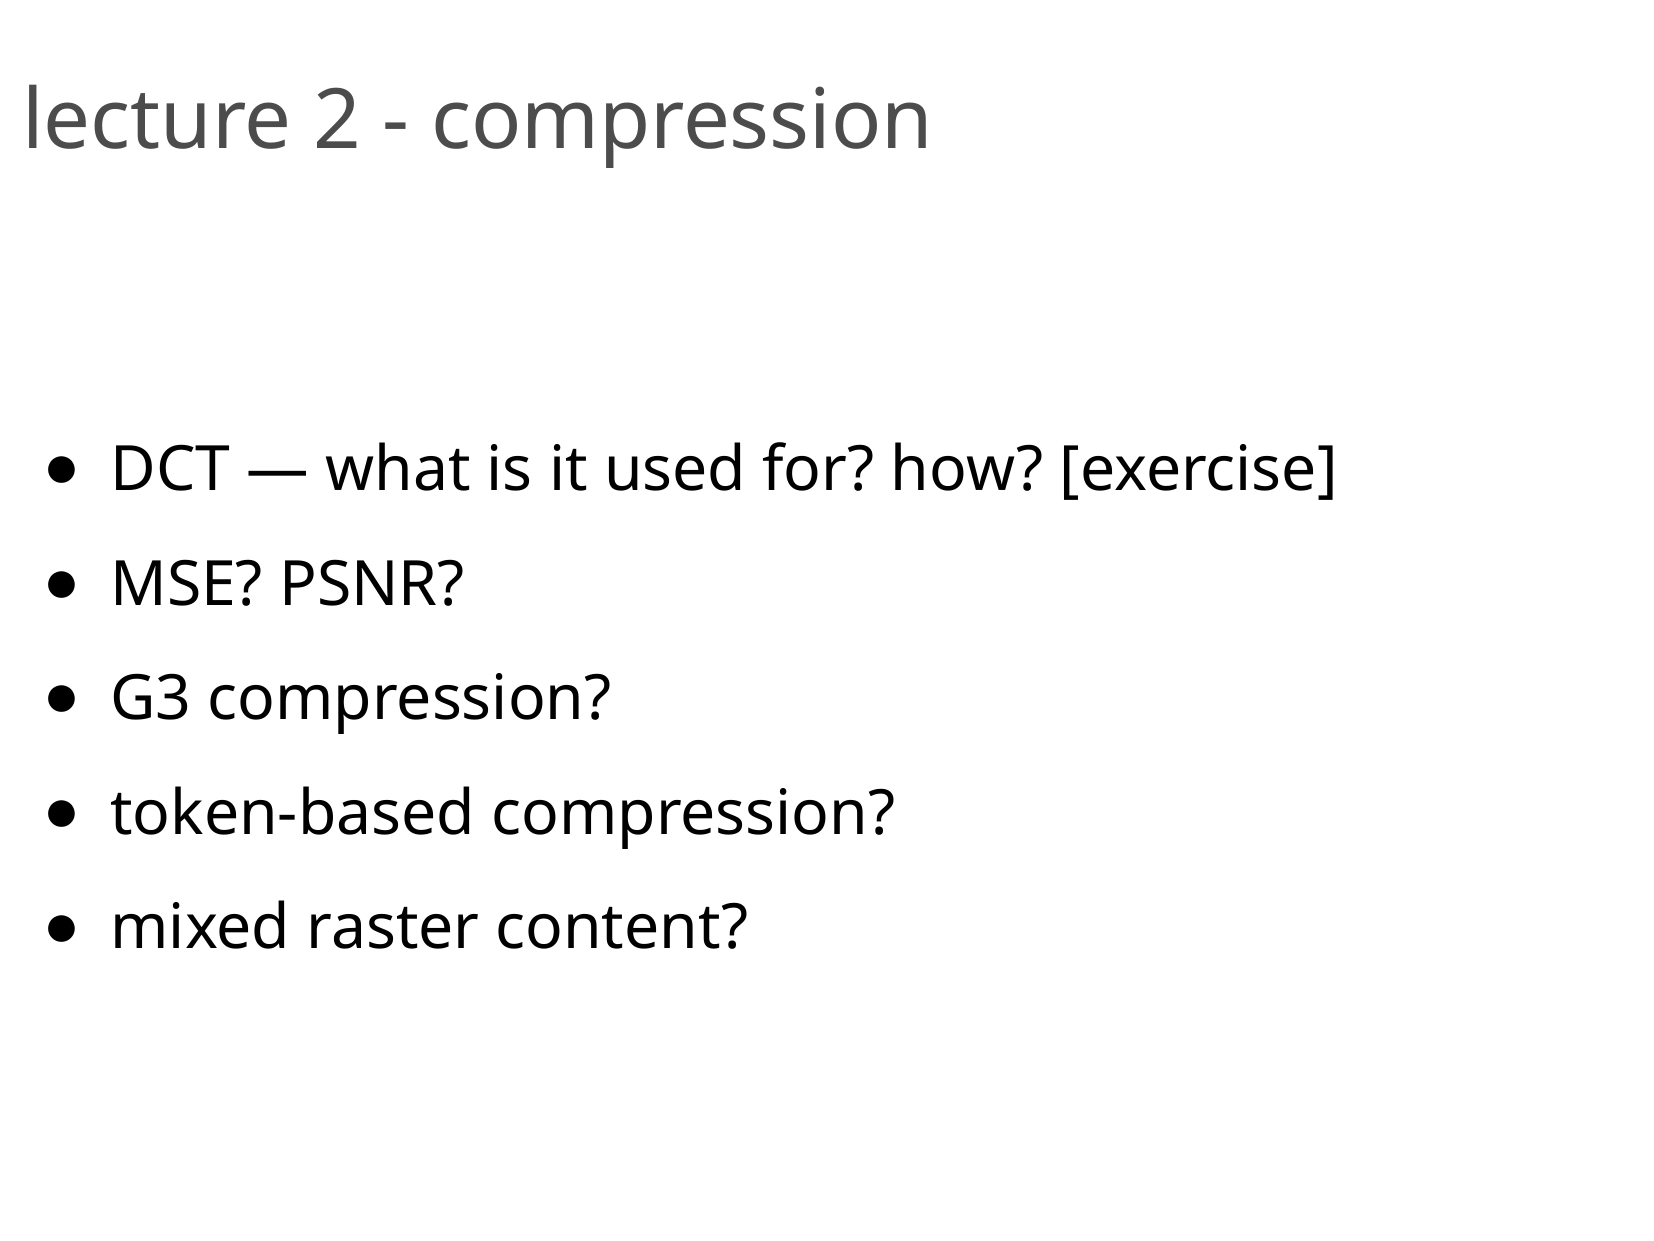

# lecture 2 - compression
DCT — what is it used for? how? [exercise]
MSE? PSNR?
G3 compression?
token-based compression?
mixed raster content?